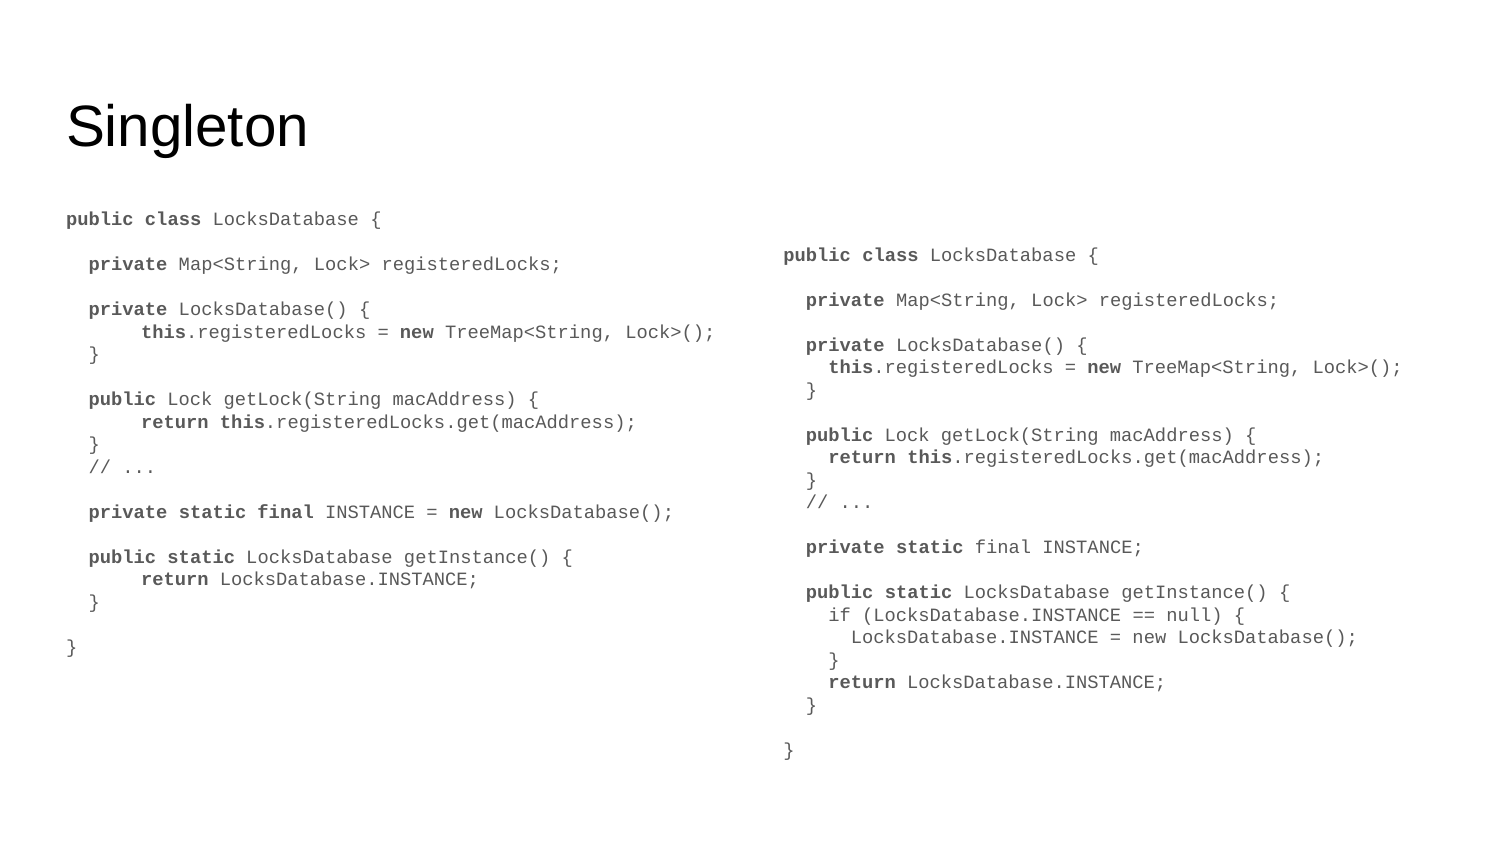

# Singleton
public class LocksDatabase {
 private Map<String, Lock> registeredLocks;
 private LocksDatabase() {
	this.registeredLocks = new TreeMap<String, Lock>();
 }
 public Lock getLock(String macAddress) {
	return this.registeredLocks.get(macAddress);
 }
 // ...
 private static final INSTANCE = new LocksDatabase();
 public static LocksDatabase getInstance() {
	return LocksDatabase.INSTANCE;
 }
}
public class LocksDatabase {
 private Map<String, Lock> registeredLocks;
 private LocksDatabase() {
 this.registeredLocks = new TreeMap<String, Lock>();
 }
 public Lock getLock(String macAddress) {
 return this.registeredLocks.get(macAddress);
 }
 // ...
 private static final INSTANCE;
 public static LocksDatabase getInstance() {
 if (LocksDatabase.INSTANCE == null) {
 LocksDatabase.INSTANCE = new LocksDatabase();
 }
 return LocksDatabase.INSTANCE;
 }
}